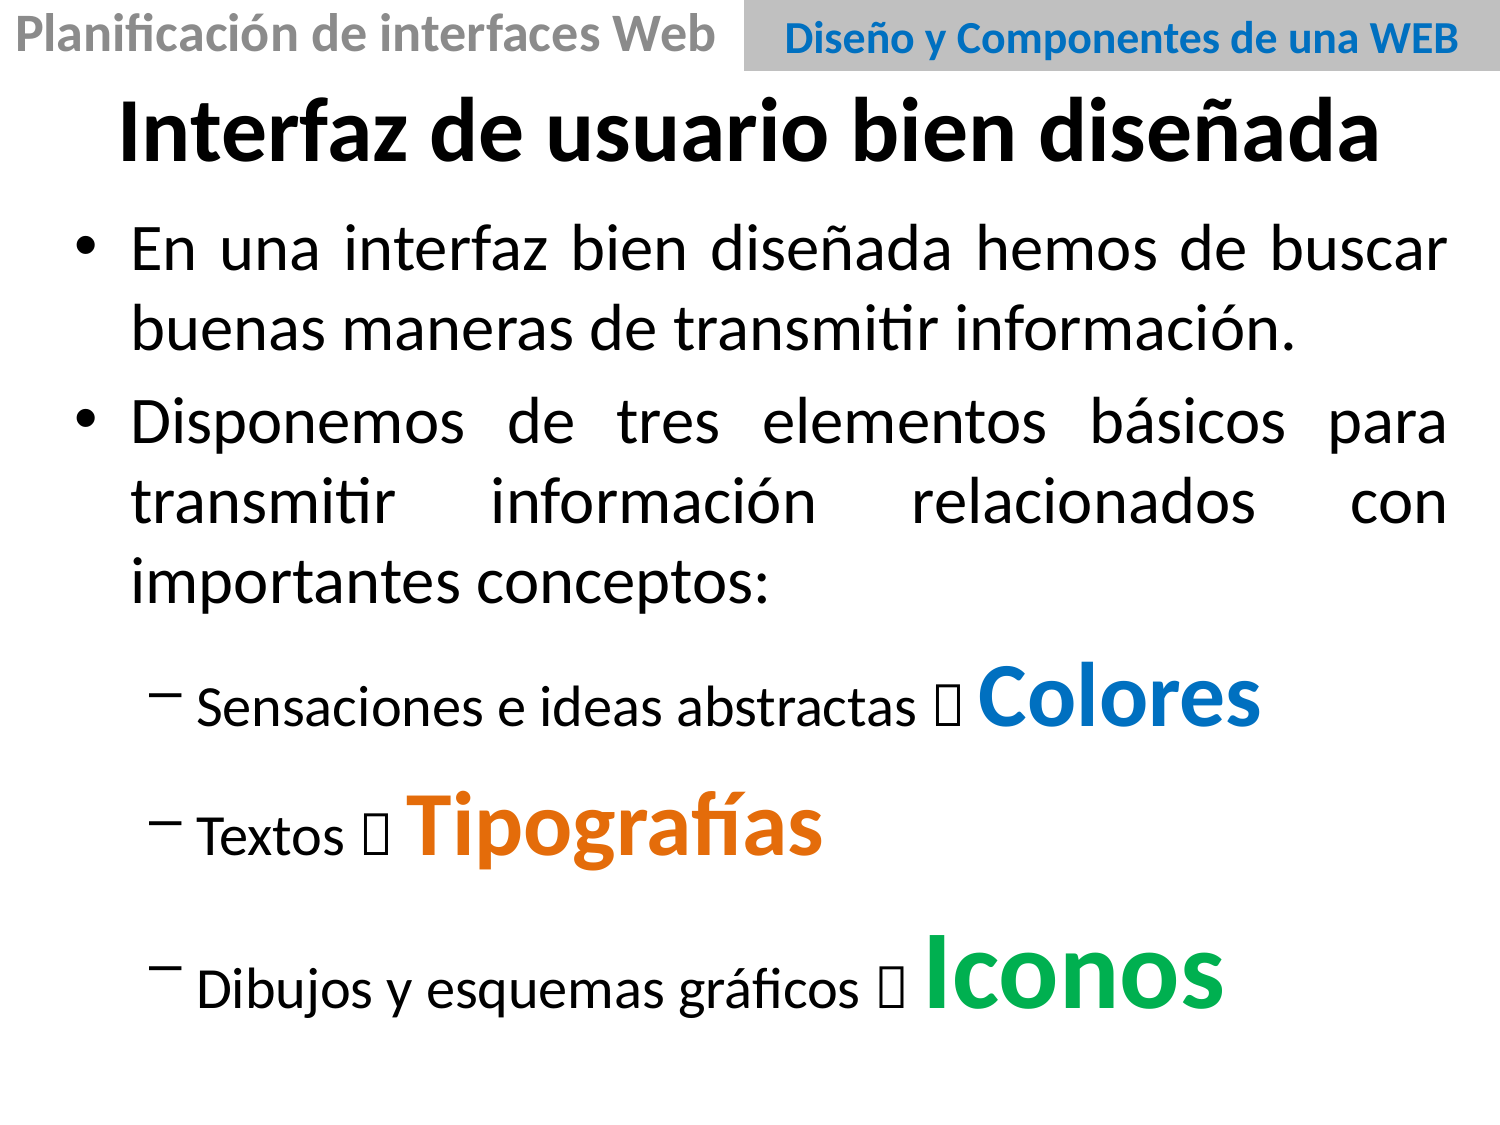

# Planificación de interfaces Web
Diseño y Componentes de una WEB
Interfaz de usuario bien diseñada
En una interfaz bien diseñada hemos de buscar buenas maneras de transmitir información.
Disponemos de tres elementos básicos para transmitir información relacionados con importantes conceptos:
Sensaciones e ideas abstractas  Colores
Textos  Tipografías
Dibujos y esquemas gráficos  Iconos